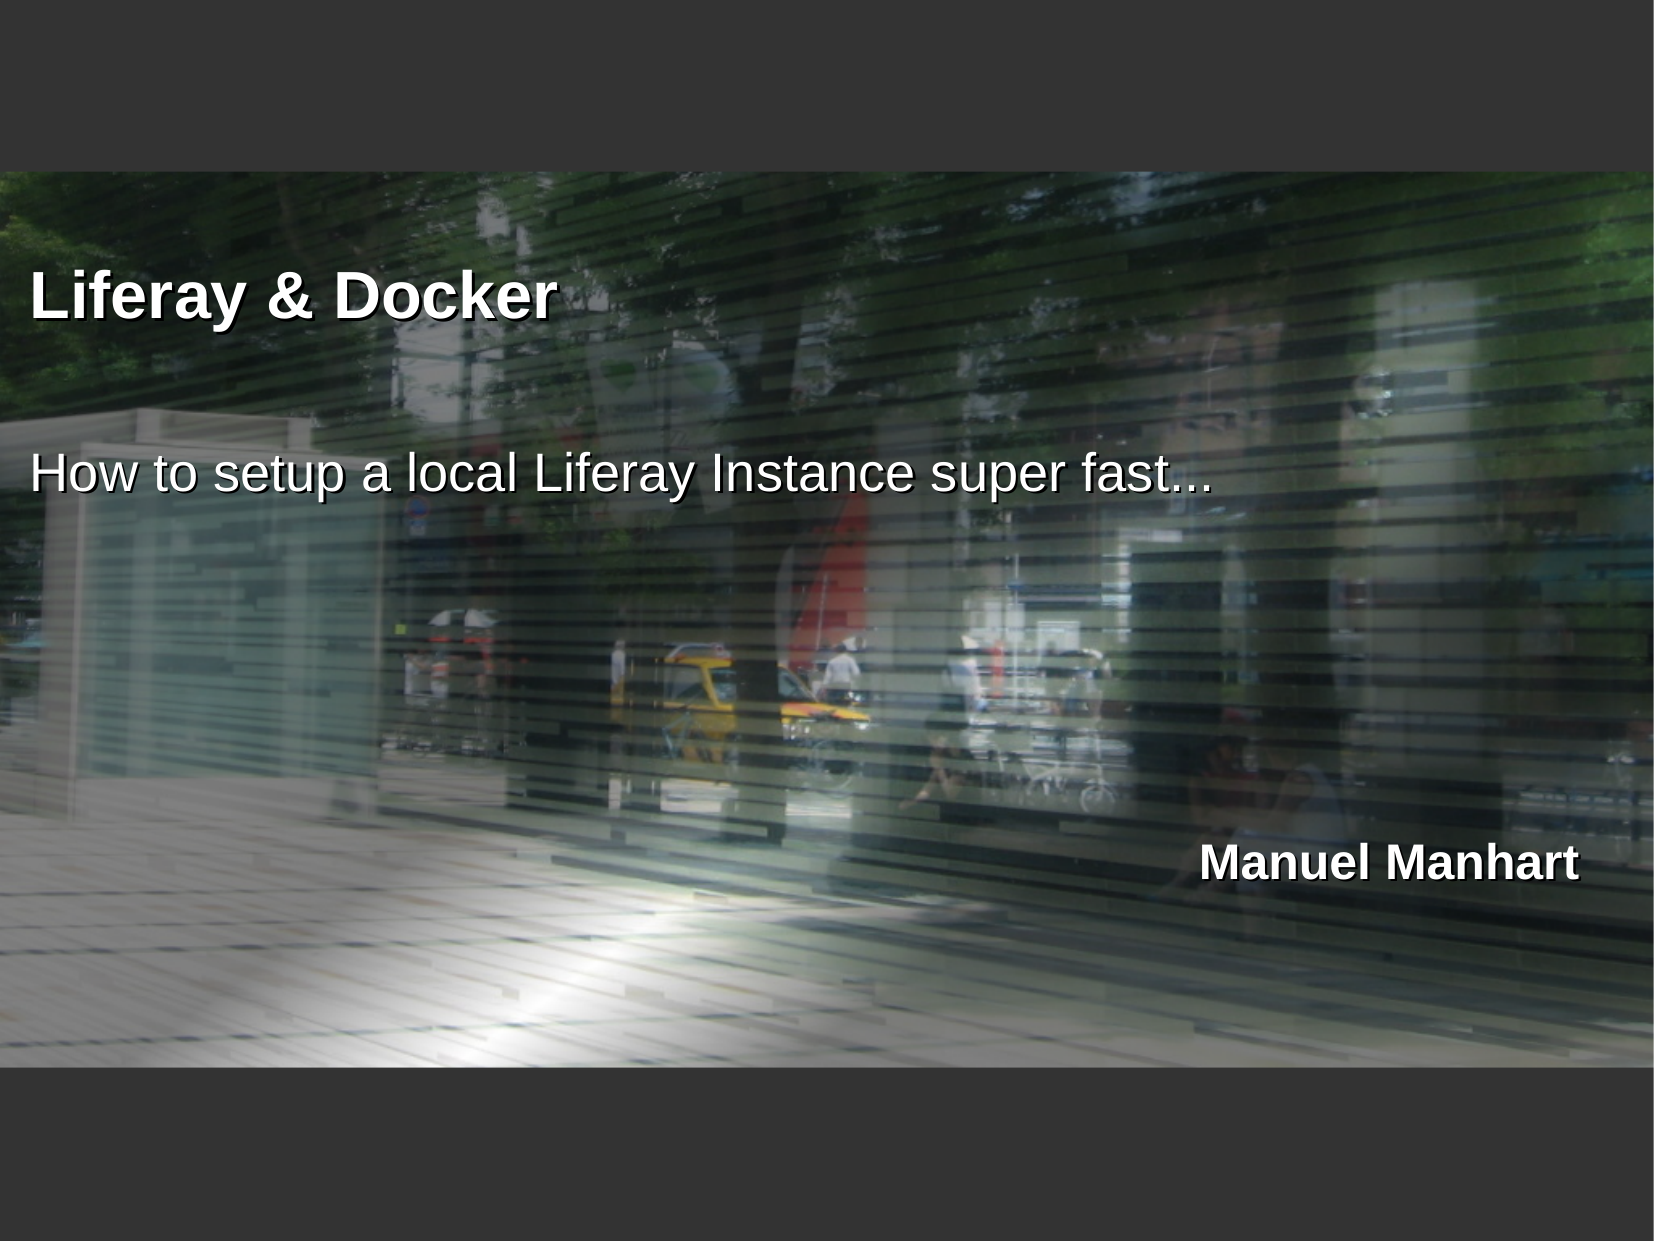

# Liferay & Docker
How to setup a local Liferay Instance super fast...